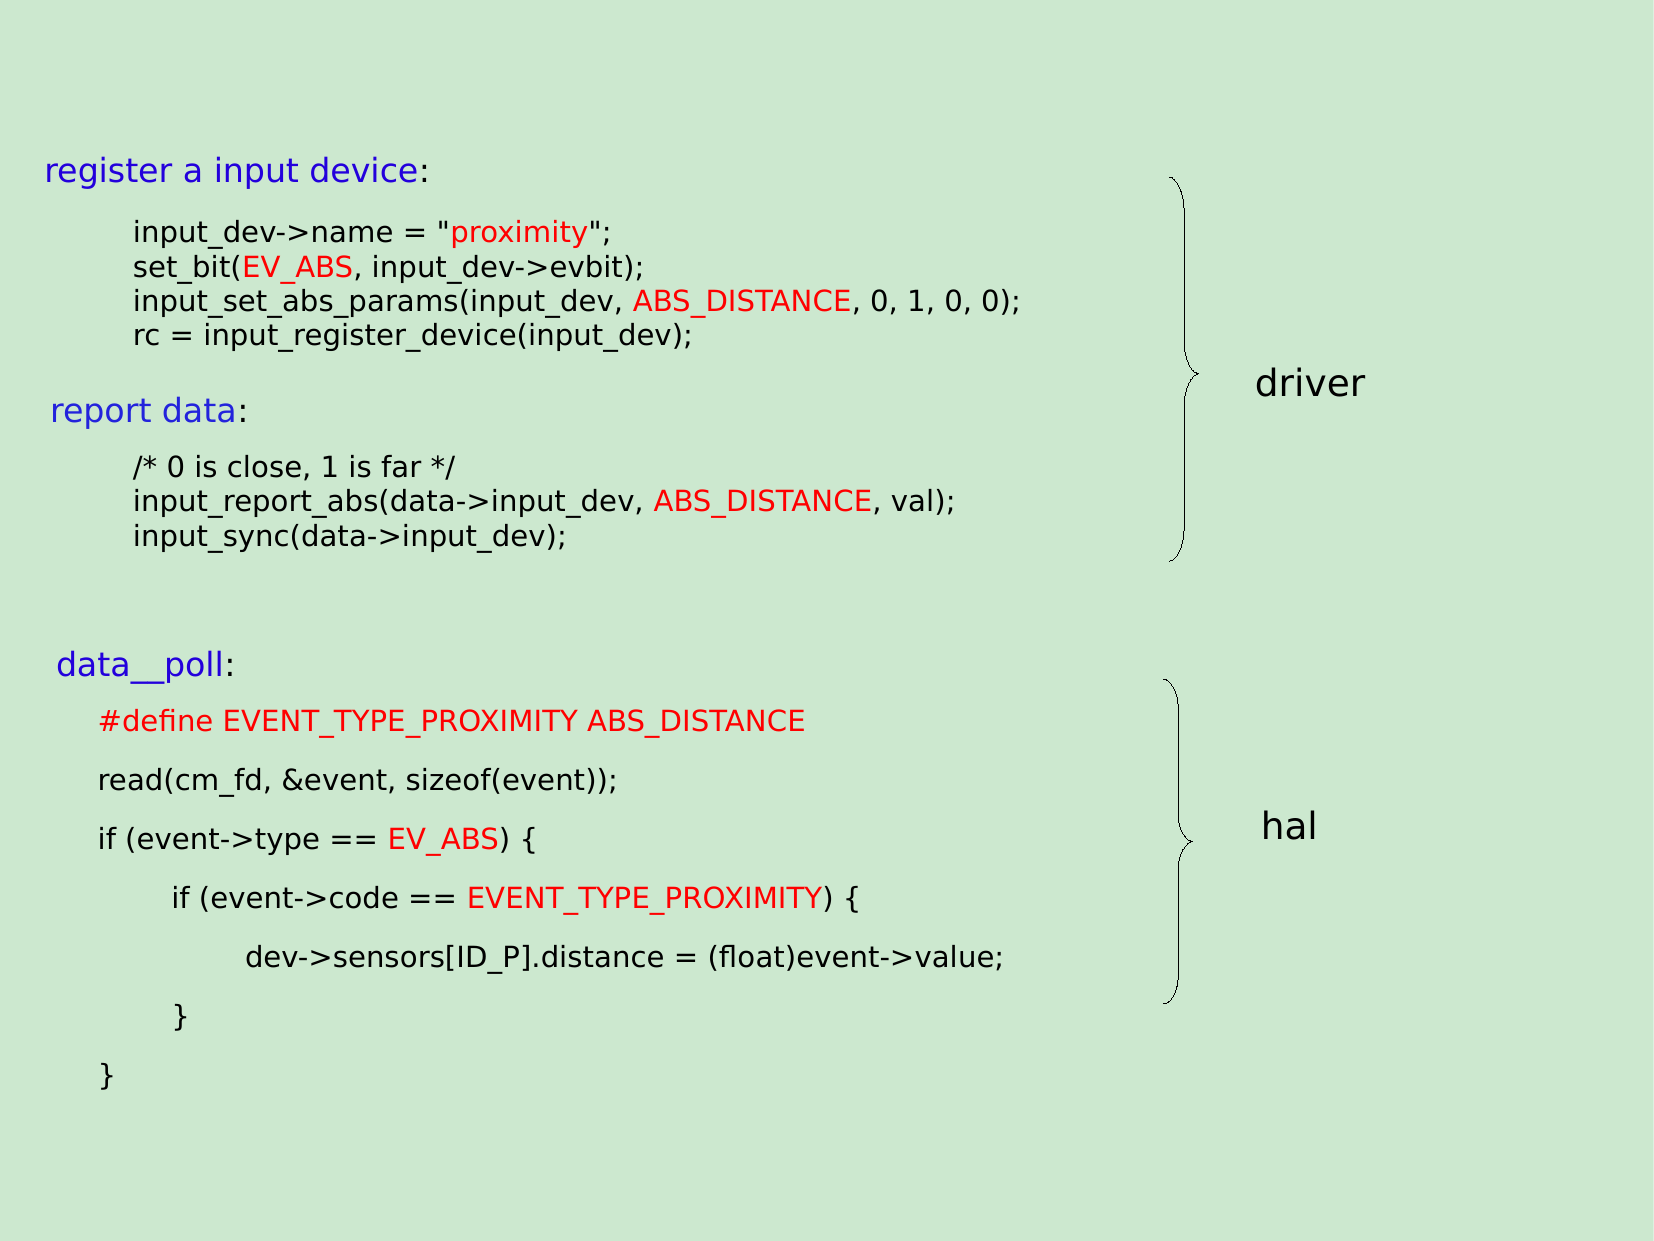

register a input device:
input_dev->name = "proximity";
set_bit(EV_ABS, input_dev->evbit);
input_set_abs_params(input_dev, ABS_DISTANCE, 0, 1, 0, 0);
rc = input_register_device(input_dev);
#
driver
report data:
/* 0 is close, 1 is far */
input_report_abs(data->input_dev, ABS_DISTANCE, val);
input_sync(data->input_dev);
data__poll:
#define EVENT_TYPE_PROXIMITY ABS_DISTANCE
read(cm_fd, &event, sizeof(event));
if (event->type == EV_ABS) {
	if (event->code == EVENT_TYPE_PROXIMITY) {
		dev->sensors[ID_P].distance = (float)event->value;
	}
}
hal